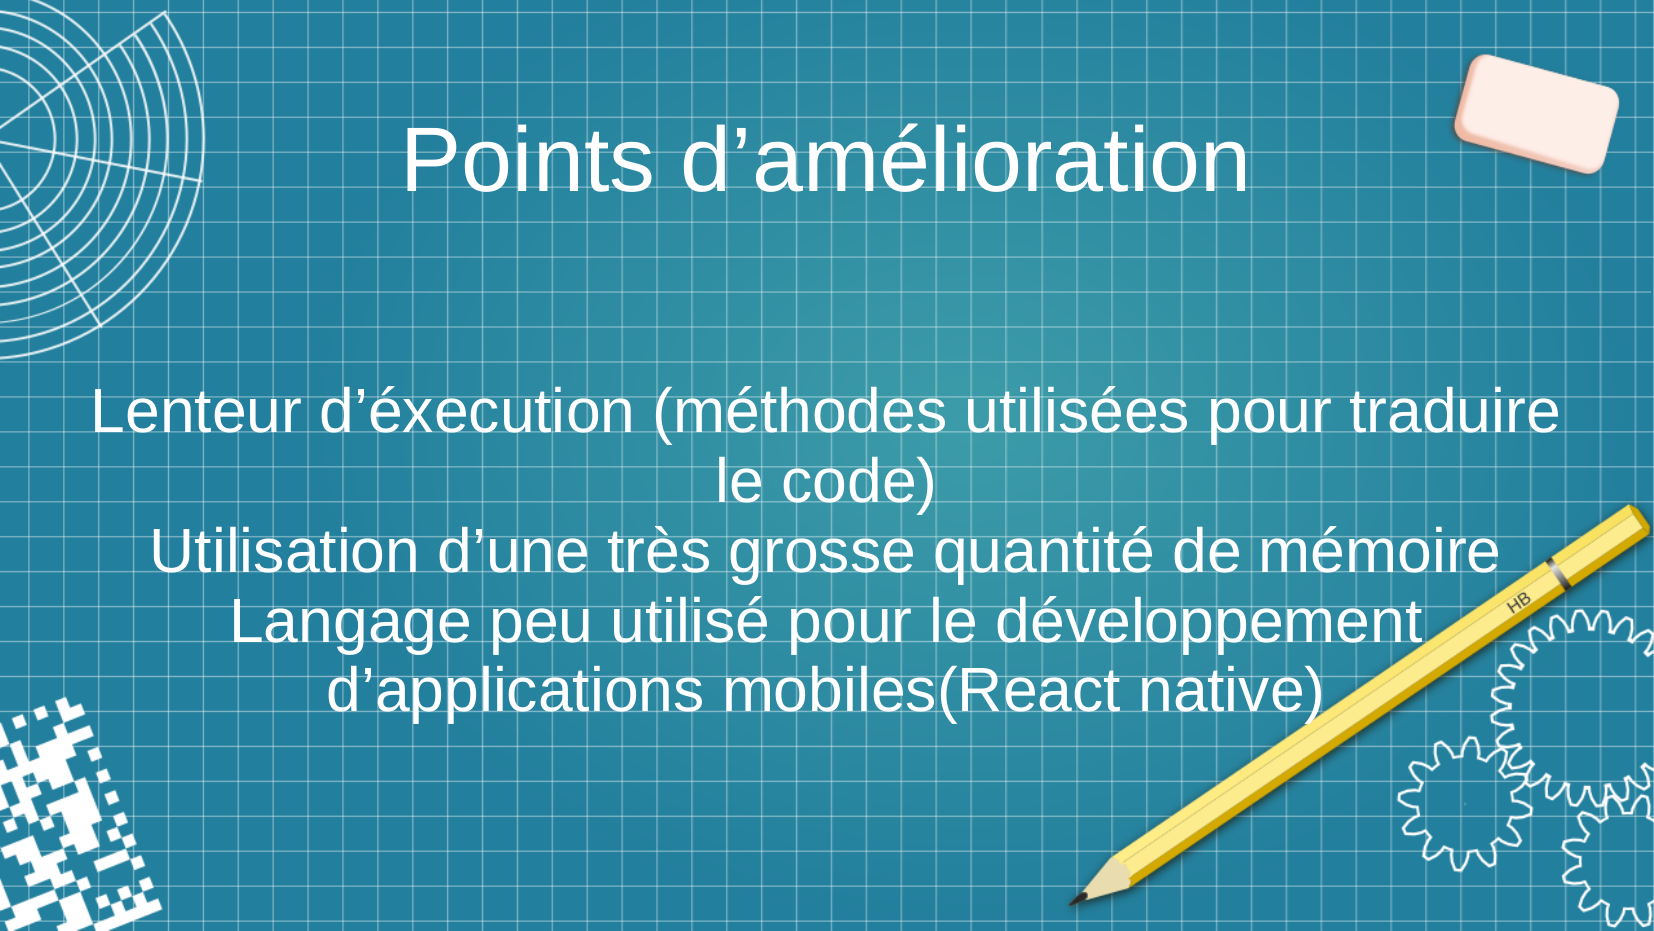

# Points d’amélioration
Lenteur d’éxecution (méthodes utilisées pour traduire le code)
Utilisation d’une très grosse quantité de mémoire
Langage peu utilisé pour le développement d’applications mobiles(React native)